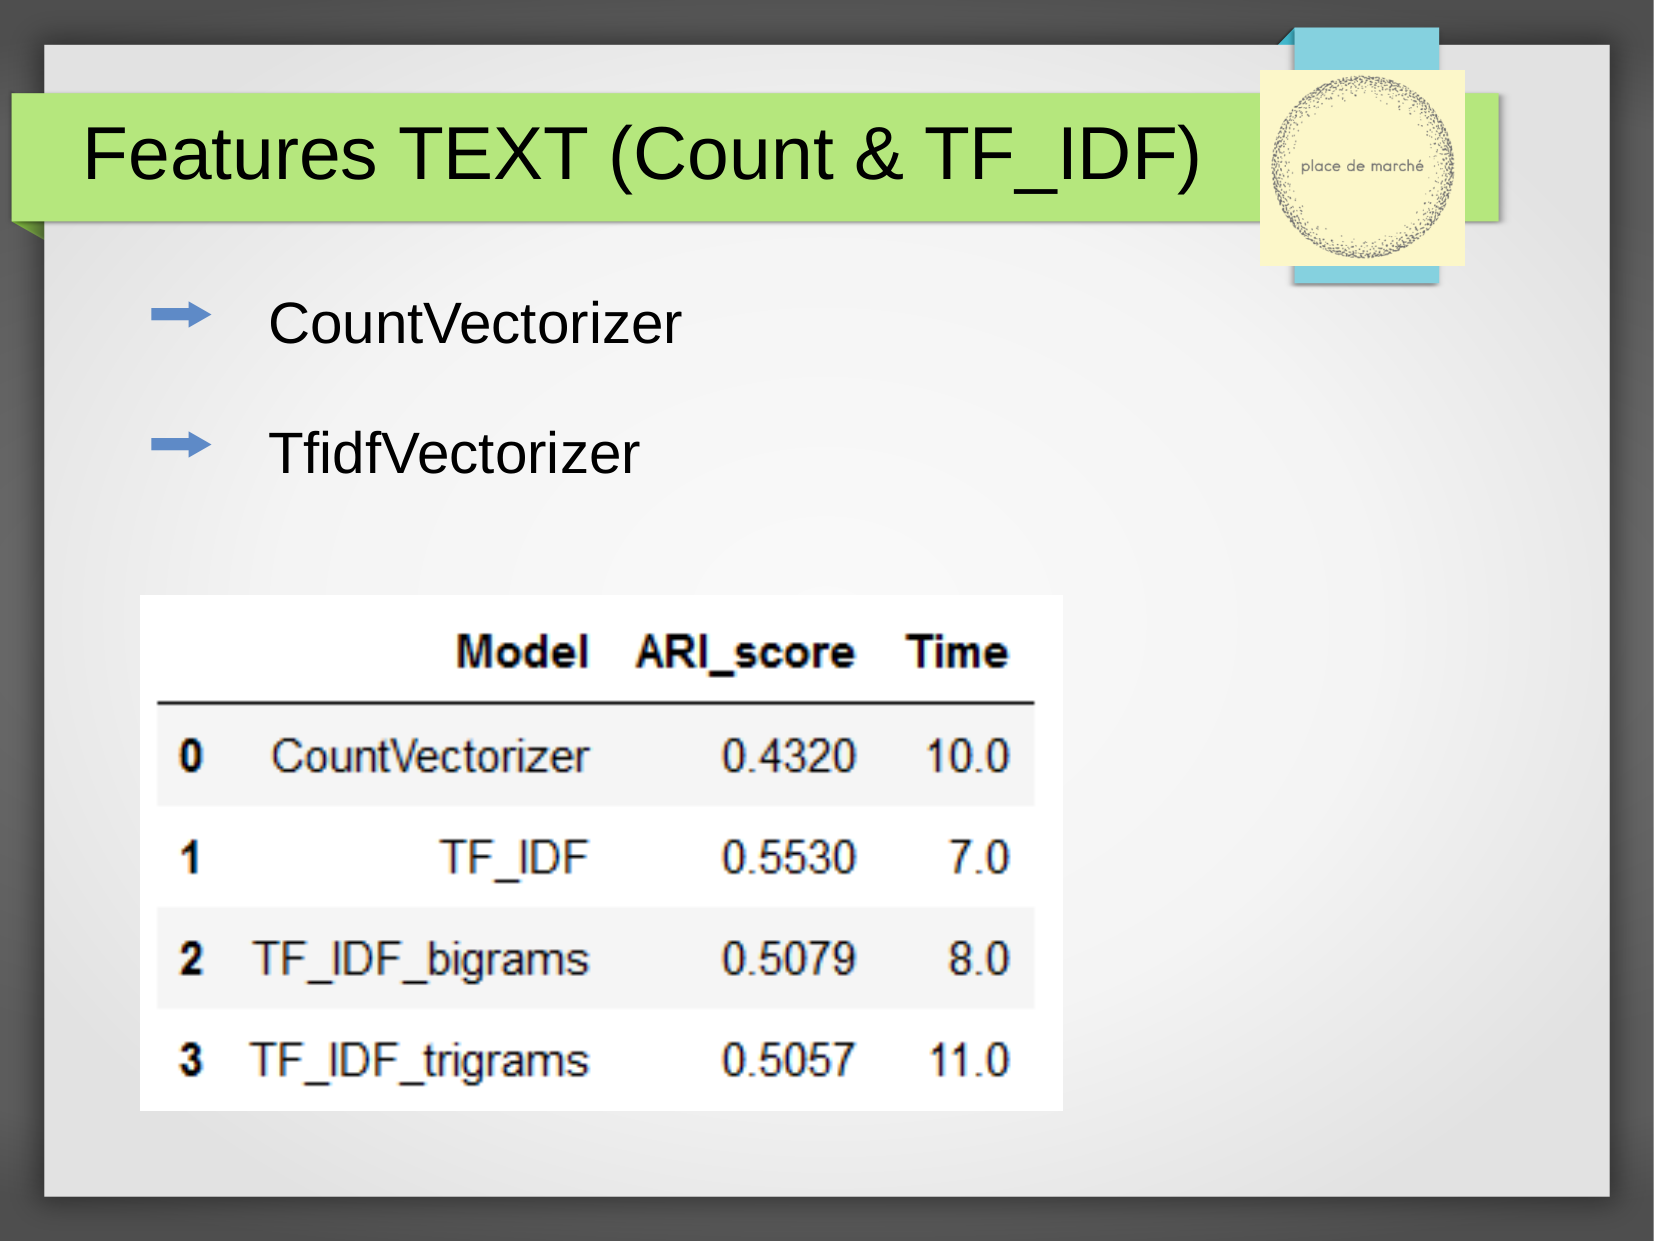

# Features TEXT (Count & TF_IDF)
 CountVectorizer
 TfidfVectorizer